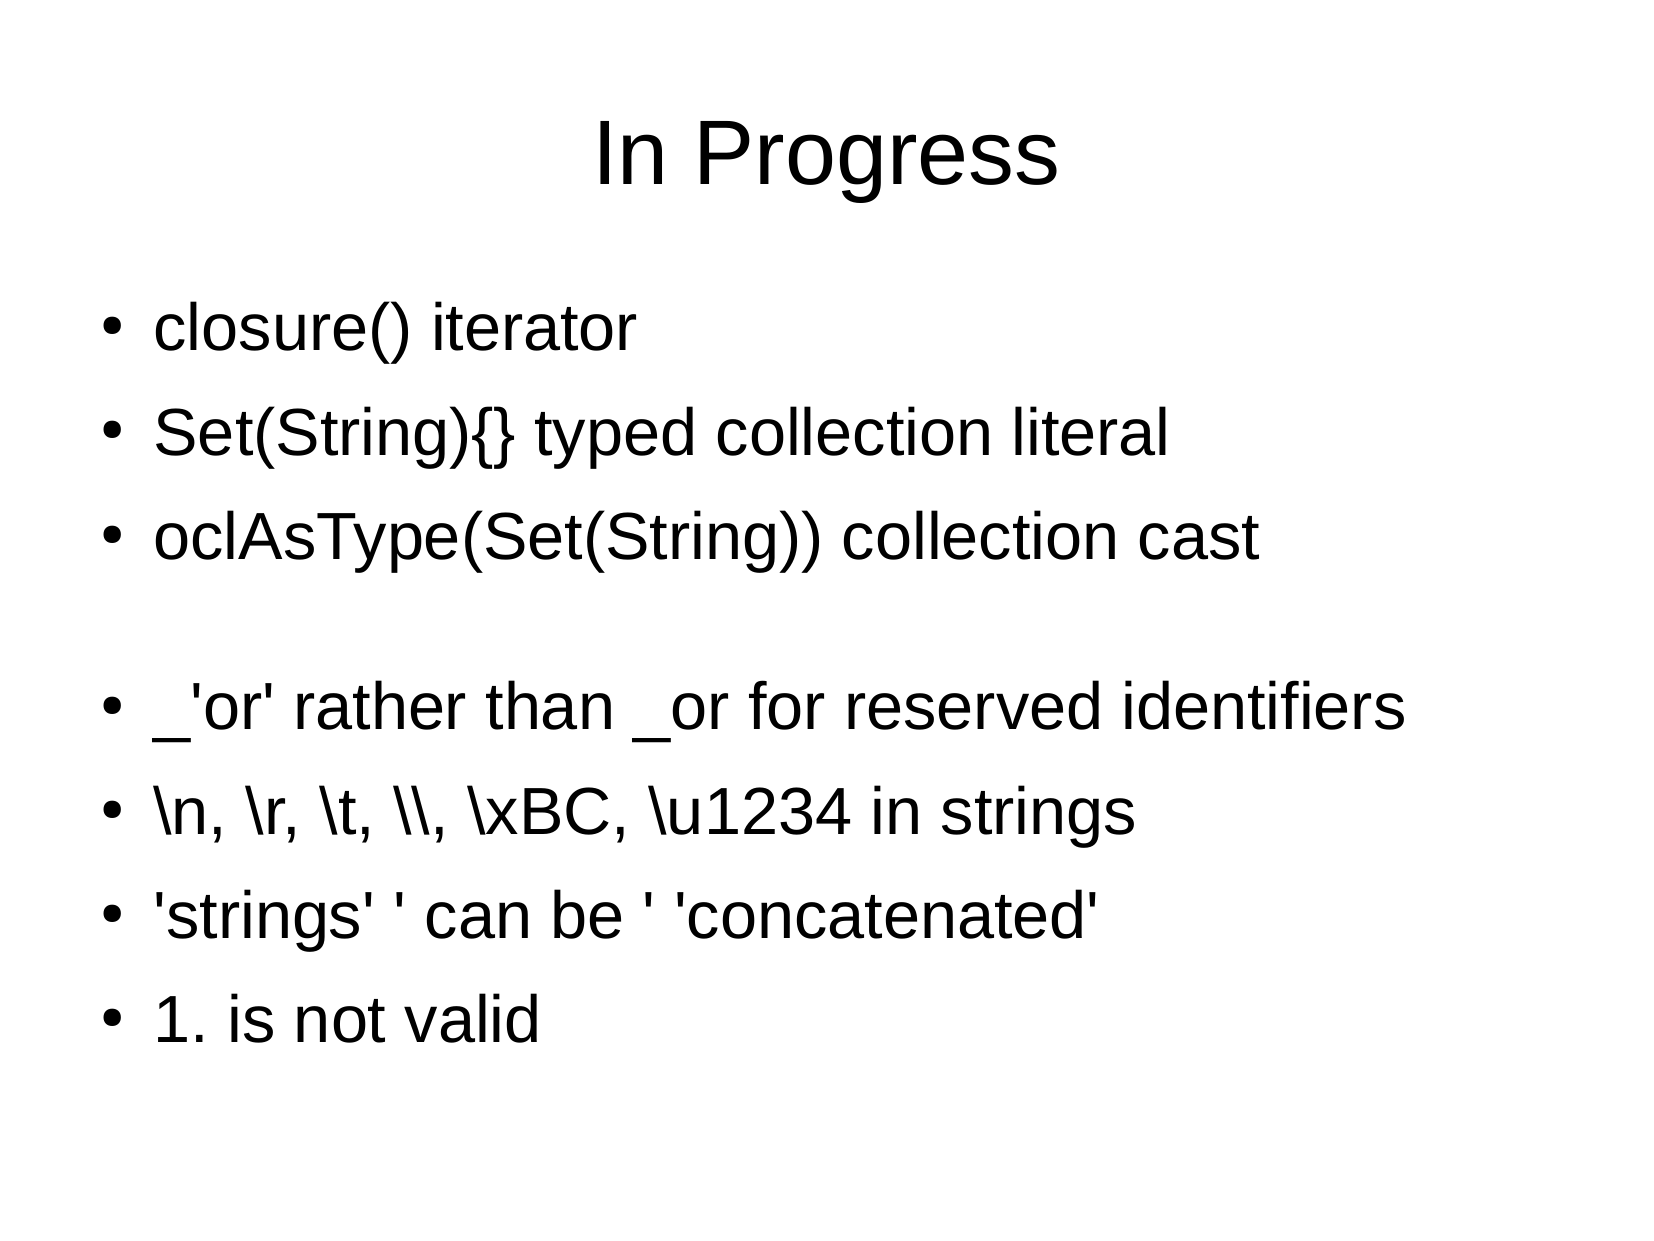

# In Progress
closure() iterator
Set(String){} typed collection literal
oclAsType(Set(String)) collection cast
_'or' rather than _or for reserved identifiers
\n, \r, \t, \\, \xBC, \u1234 in strings
'strings' ' can be ' 'concatenated'
1. is not valid